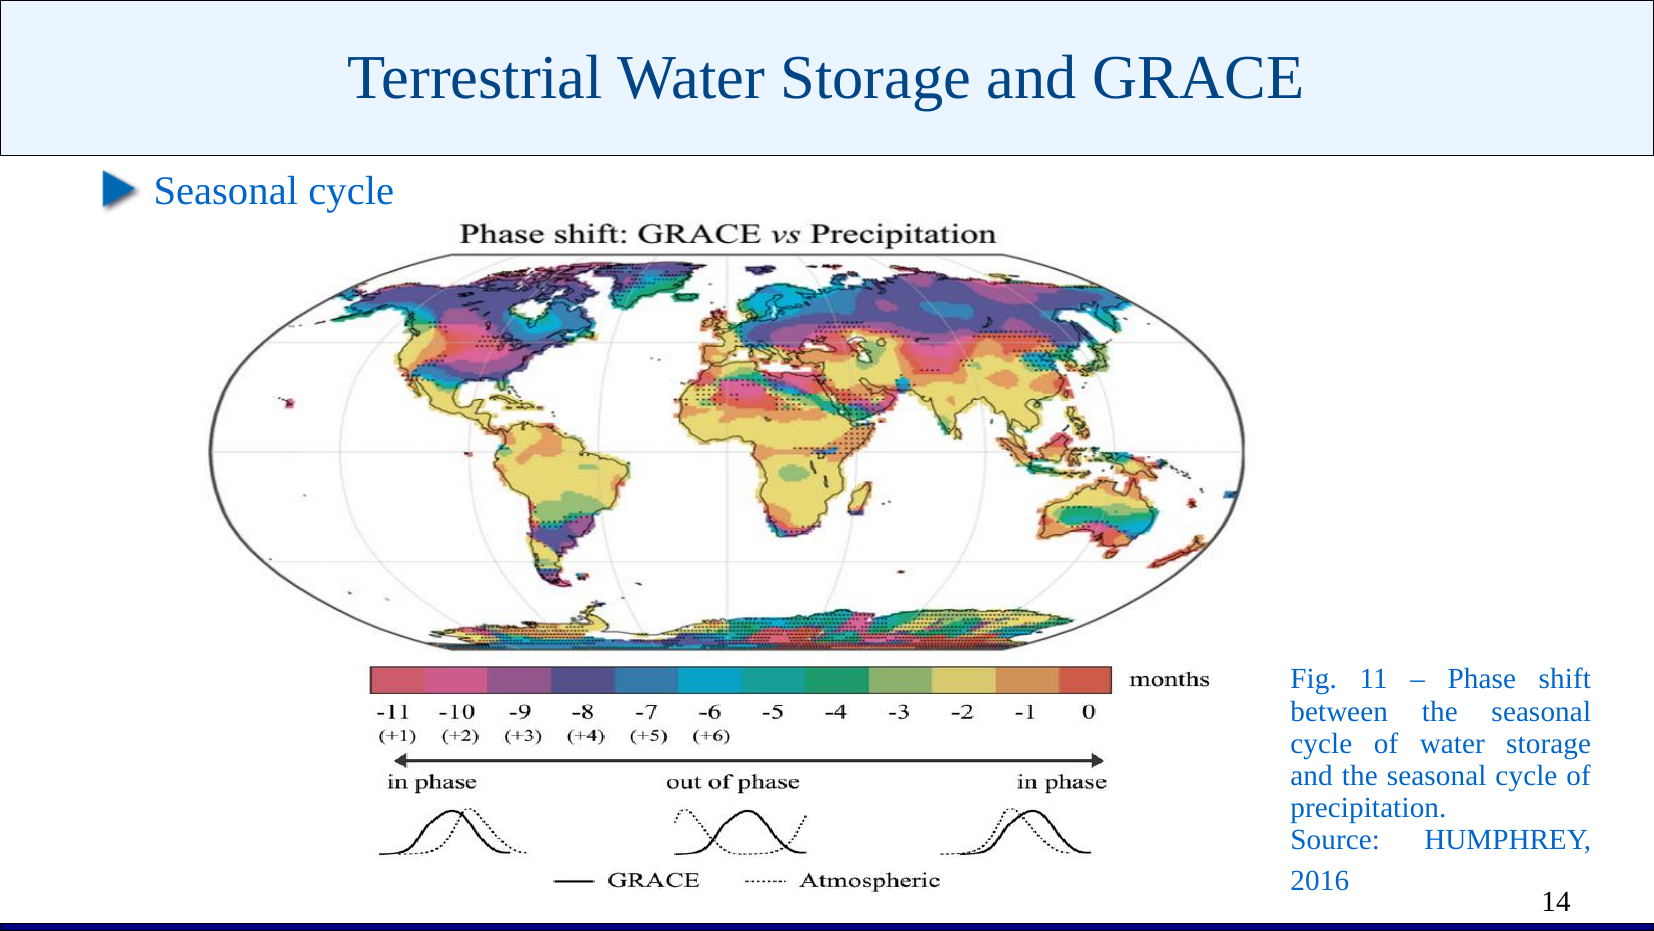

# Terrestrial Water Storage and GRACE
Seasonal cycle
Fig. 11 – Phase shift between the seasonal cycle of water storage and the seasonal cycle of precipitation.
Source: HUMPHREY, 2016
14